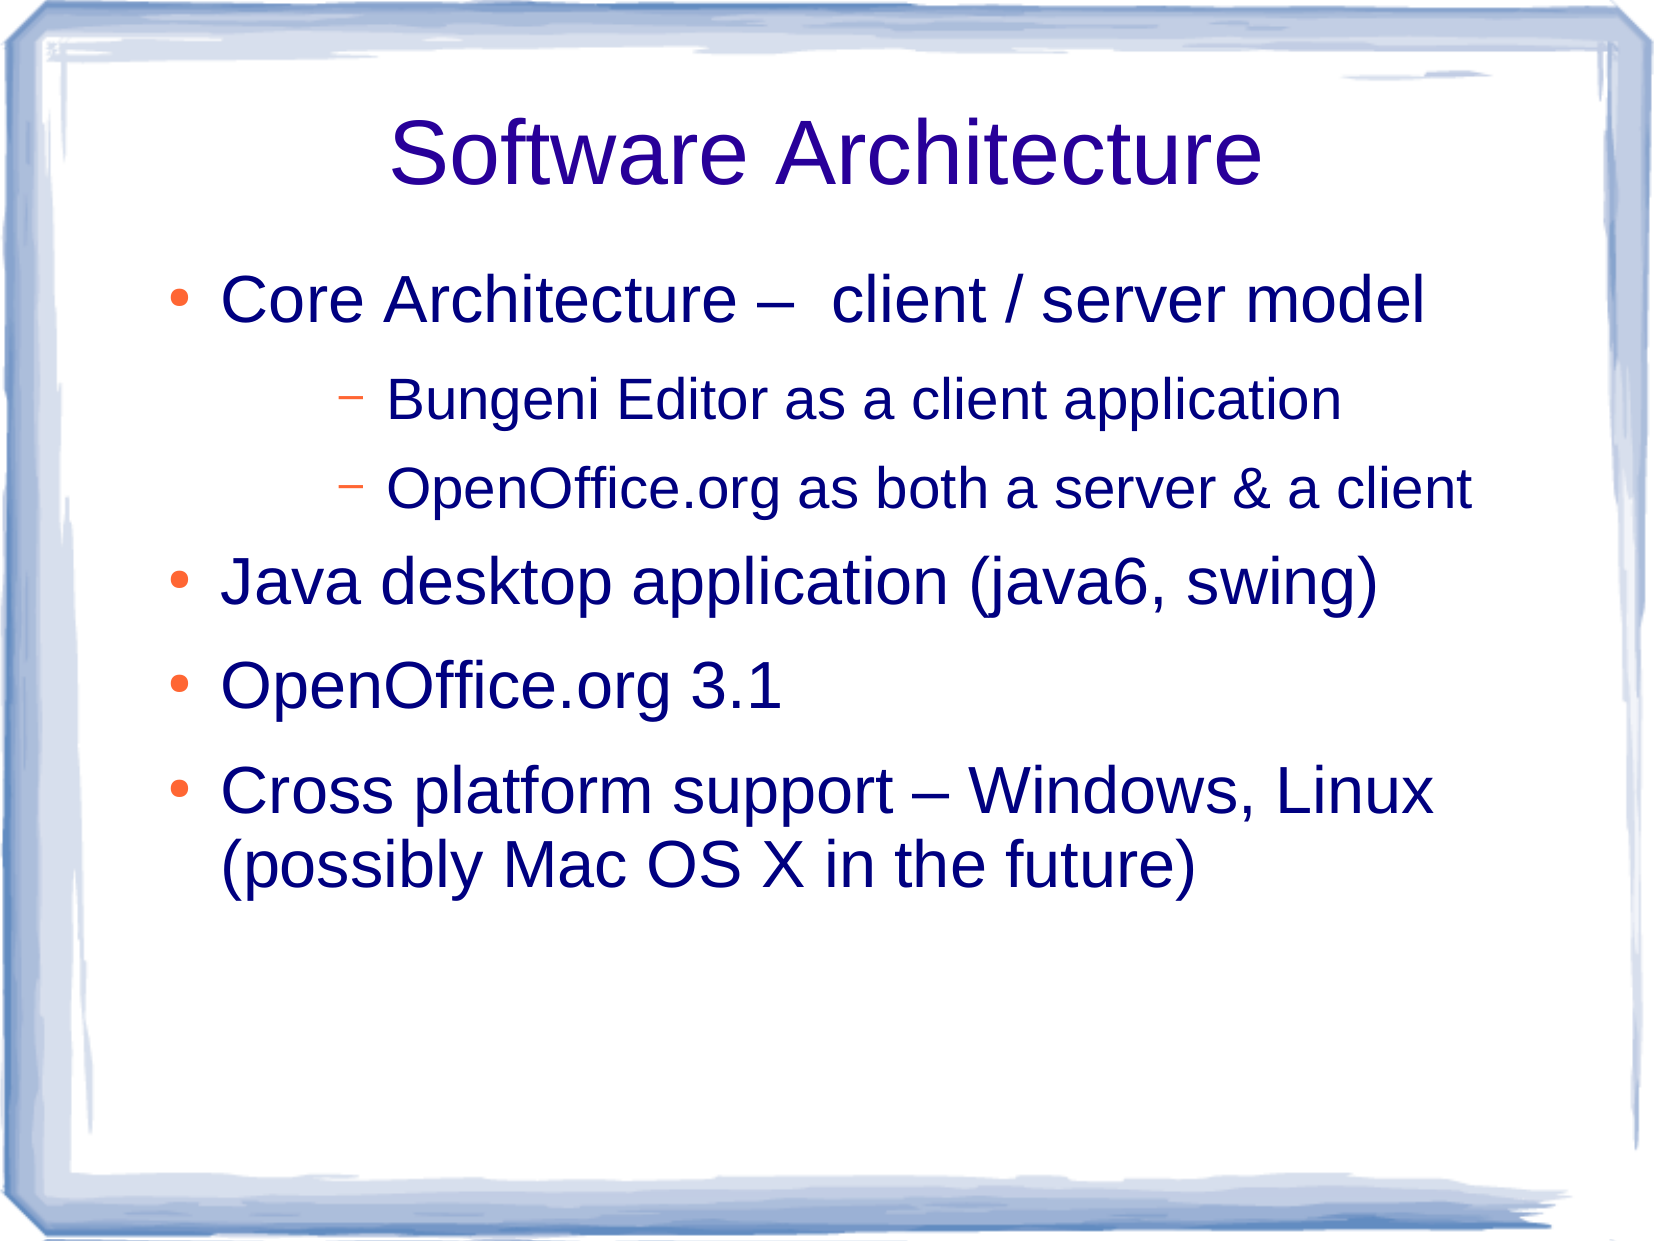

# Software Architecture
Core Architecture – client / server model
Bungeni Editor as a client application
OpenOffice.org as both a server & a client
Java desktop application (java6, swing)
OpenOffice.org 3.1
Cross platform support – Windows, Linux (possibly Mac OS X in the future)